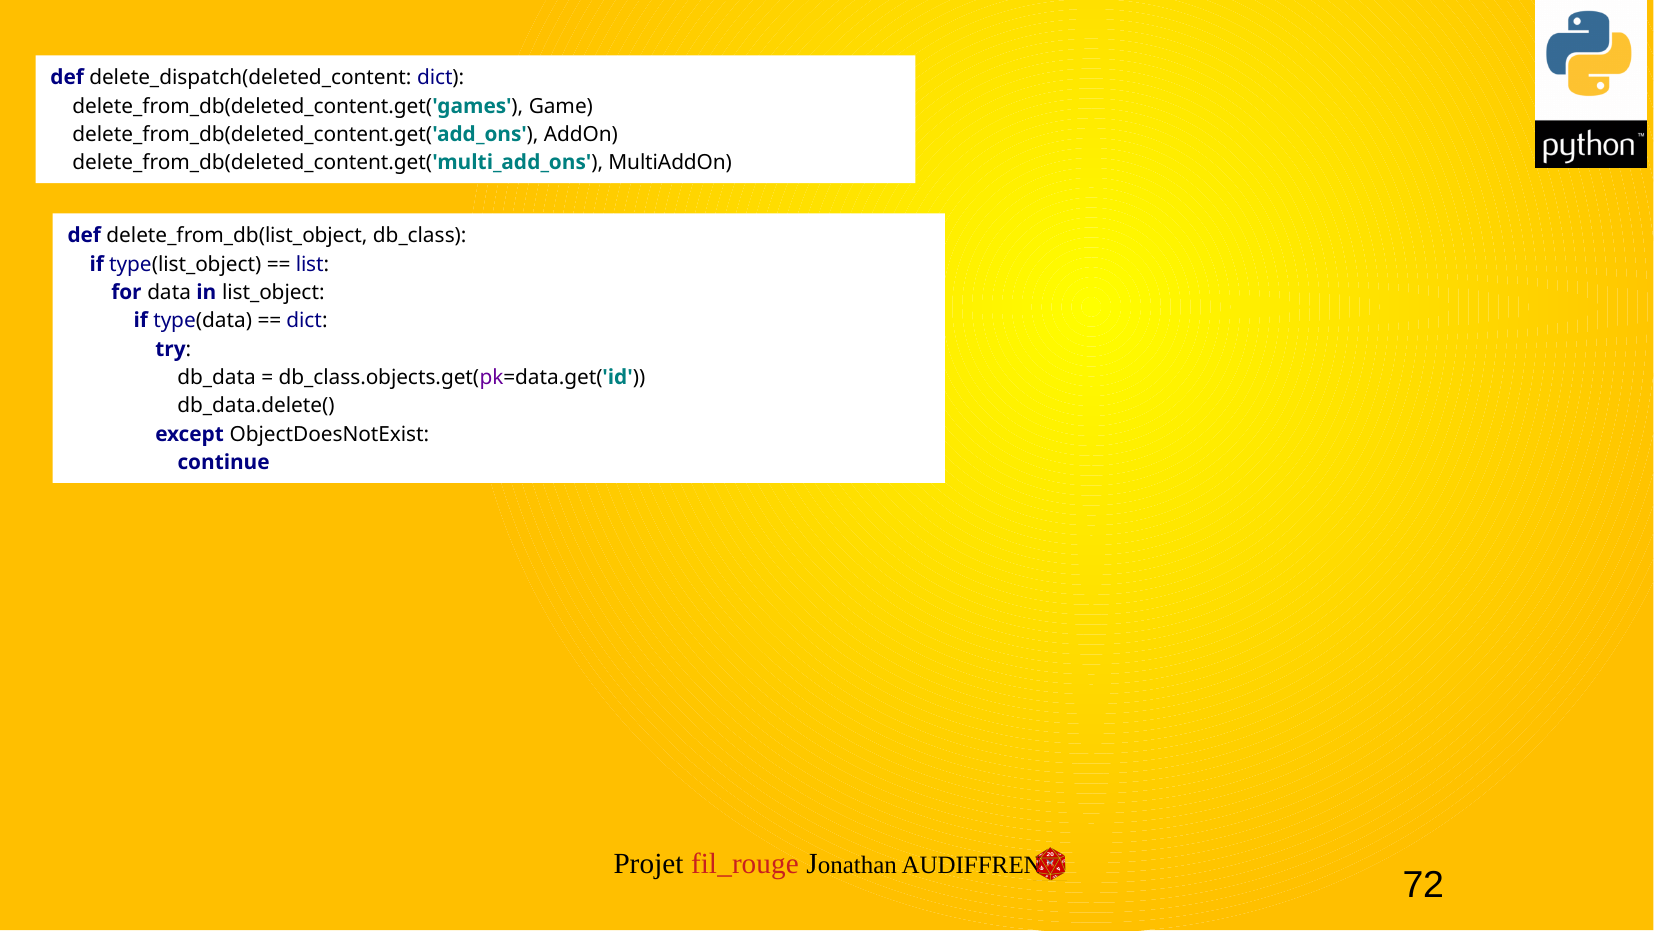

def delete_dispatch(deleted_content: dict):
 delete_from_db(deleted_content.get('games'), Game)
 delete_from_db(deleted_content.get('add_ons'), AddOn)
 delete_from_db(deleted_content.get('multi_add_ons'), MultiAddOn)
def delete_from_db(list_object, db_class):
 if type(list_object) == list:
 for data in list_object:
 if type(data) == dict:
 try:
 db_data = db_class.objects.get(pk=data.get('id'))
 db_data.delete()
 except ObjectDoesNotExist:
 continue